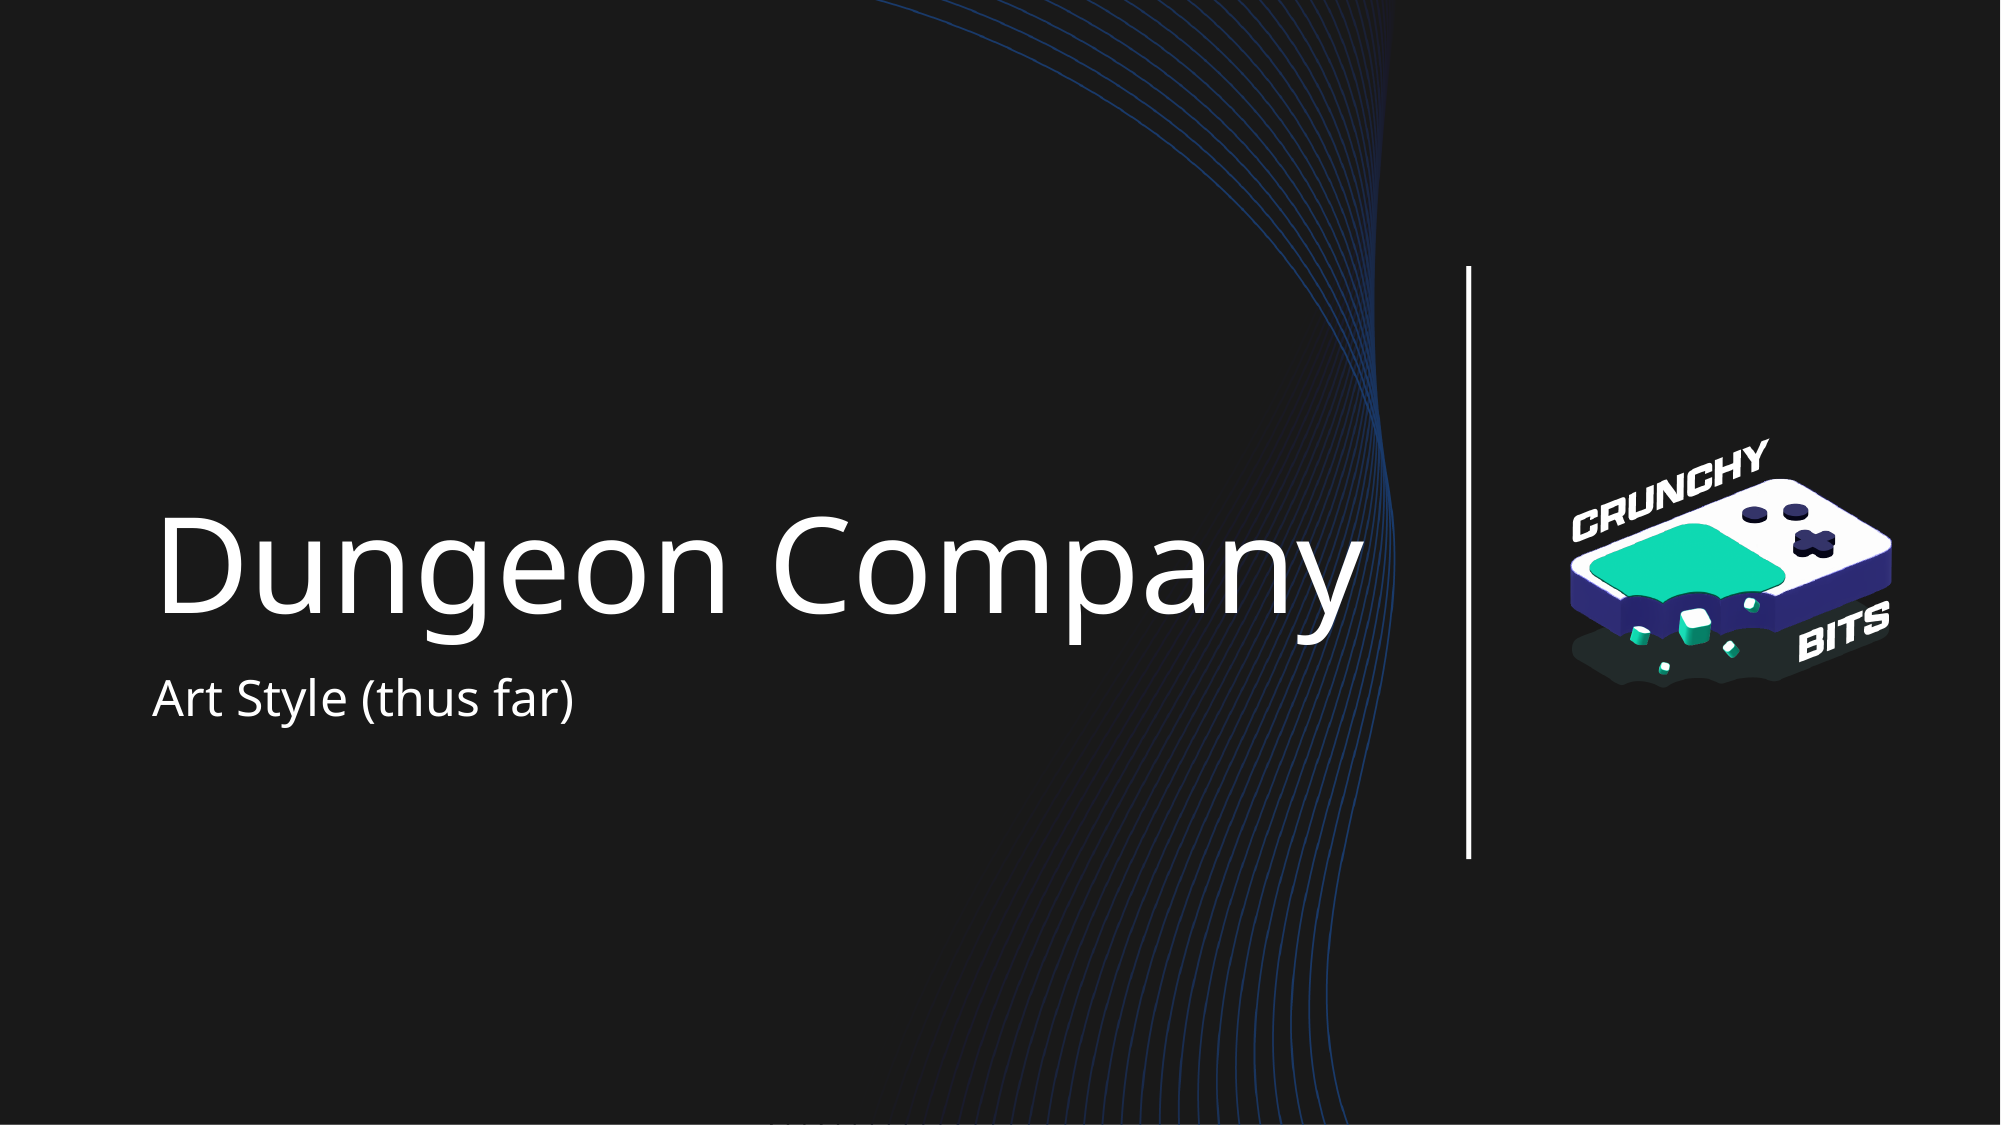

# Dungeon Company
Art Style (thus far)